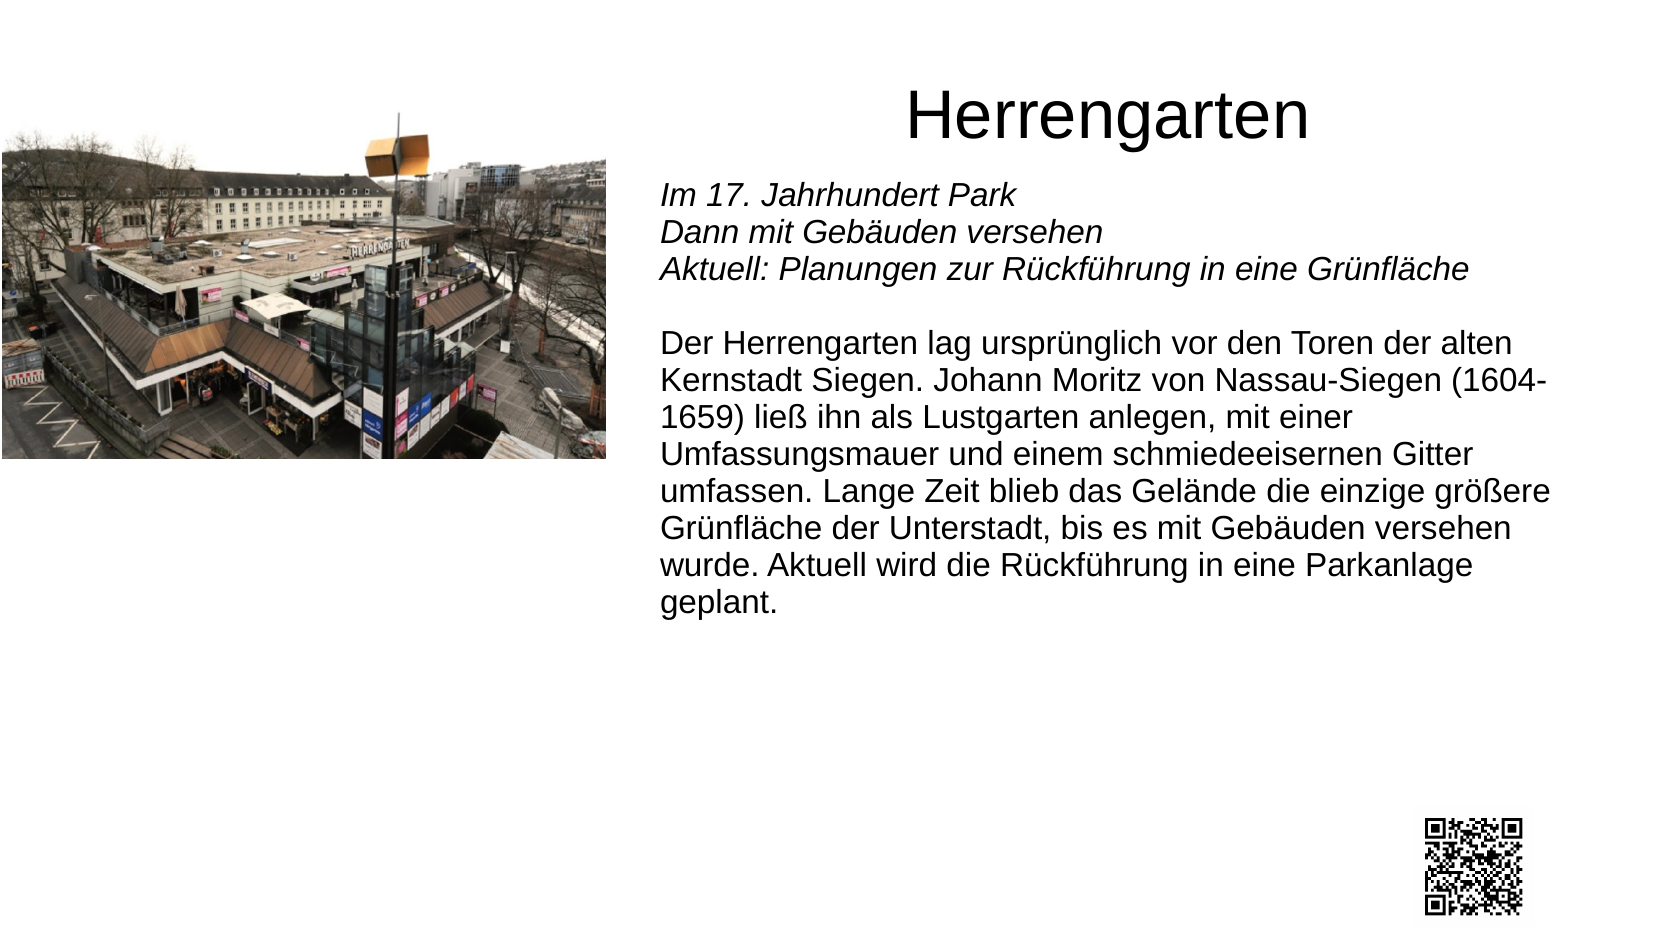

# Herrengarten
Im 17. Jahrhundert Park
Dann mit Gebäuden versehen
Aktuell: Planungen zur Rückführung in eine Grünfläche
Der Herrengarten lag ursprünglich vor den Toren der alten Kernstadt Siegen. Johann Moritz von Nassau-Siegen (1604-1659) ließ ihn als Lustgarten anlegen, mit einer Umfassungsmauer und einem schmiedeeisernen Gitter umfassen. Lange Zeit blieb das Gelände die einzige größere Grünfläche der Unterstadt, bis es mit Gebäuden versehen wurde. Aktuell wird die Rückführung in eine Parkanlage geplant.